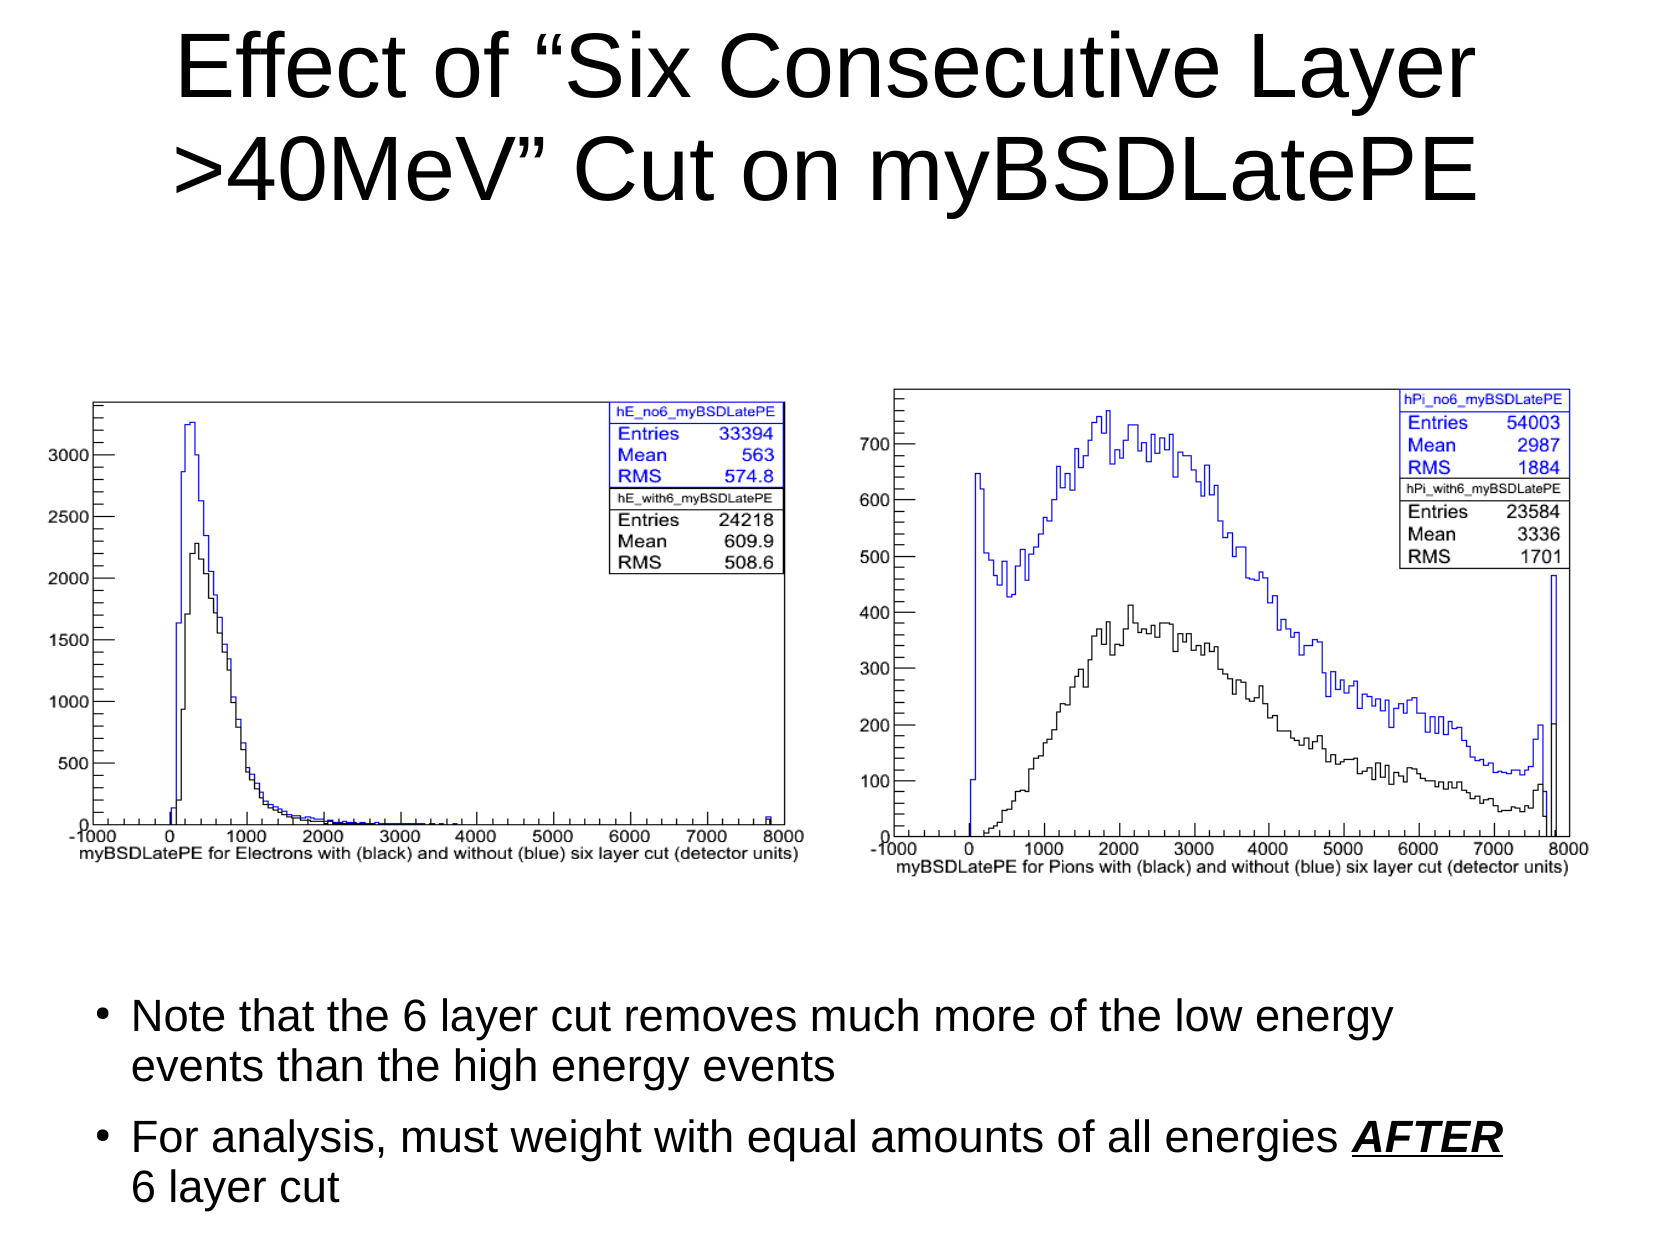

# Effect of “Six Consecutive Layer >40MeV” Cut on myBSDLatePE
Note that the 6 layer cut removes much more of the low energy events than the high energy events
For analysis, must weight with equal amounts of all energies AFTER 6 layer cut